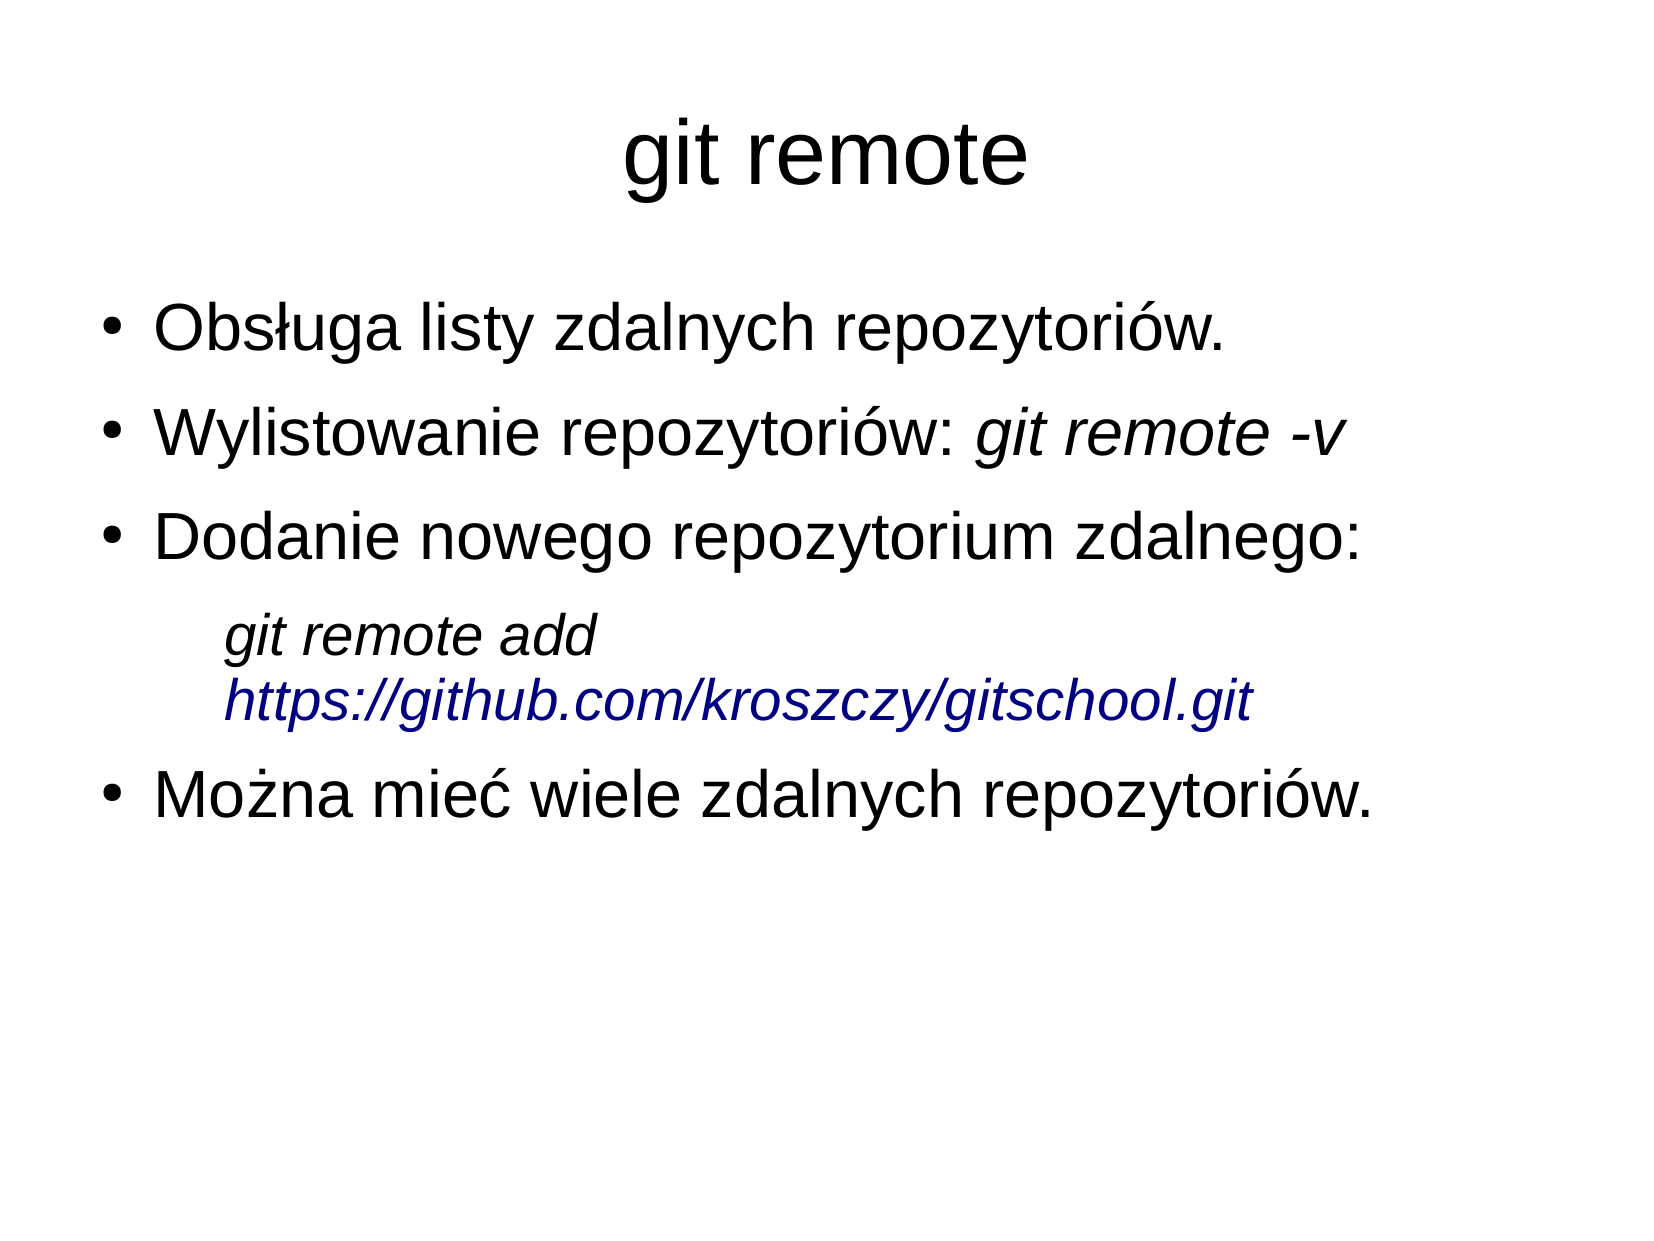

# git remote
Obsługa listy zdalnych repozytoriów.
Wylistowanie repozytoriów: git remote -v
Dodanie nowego repozytorium zdalnego:
git remote add https://github.com/kroszczy/gitschool.git
Można mieć wiele zdalnych repozytoriów.